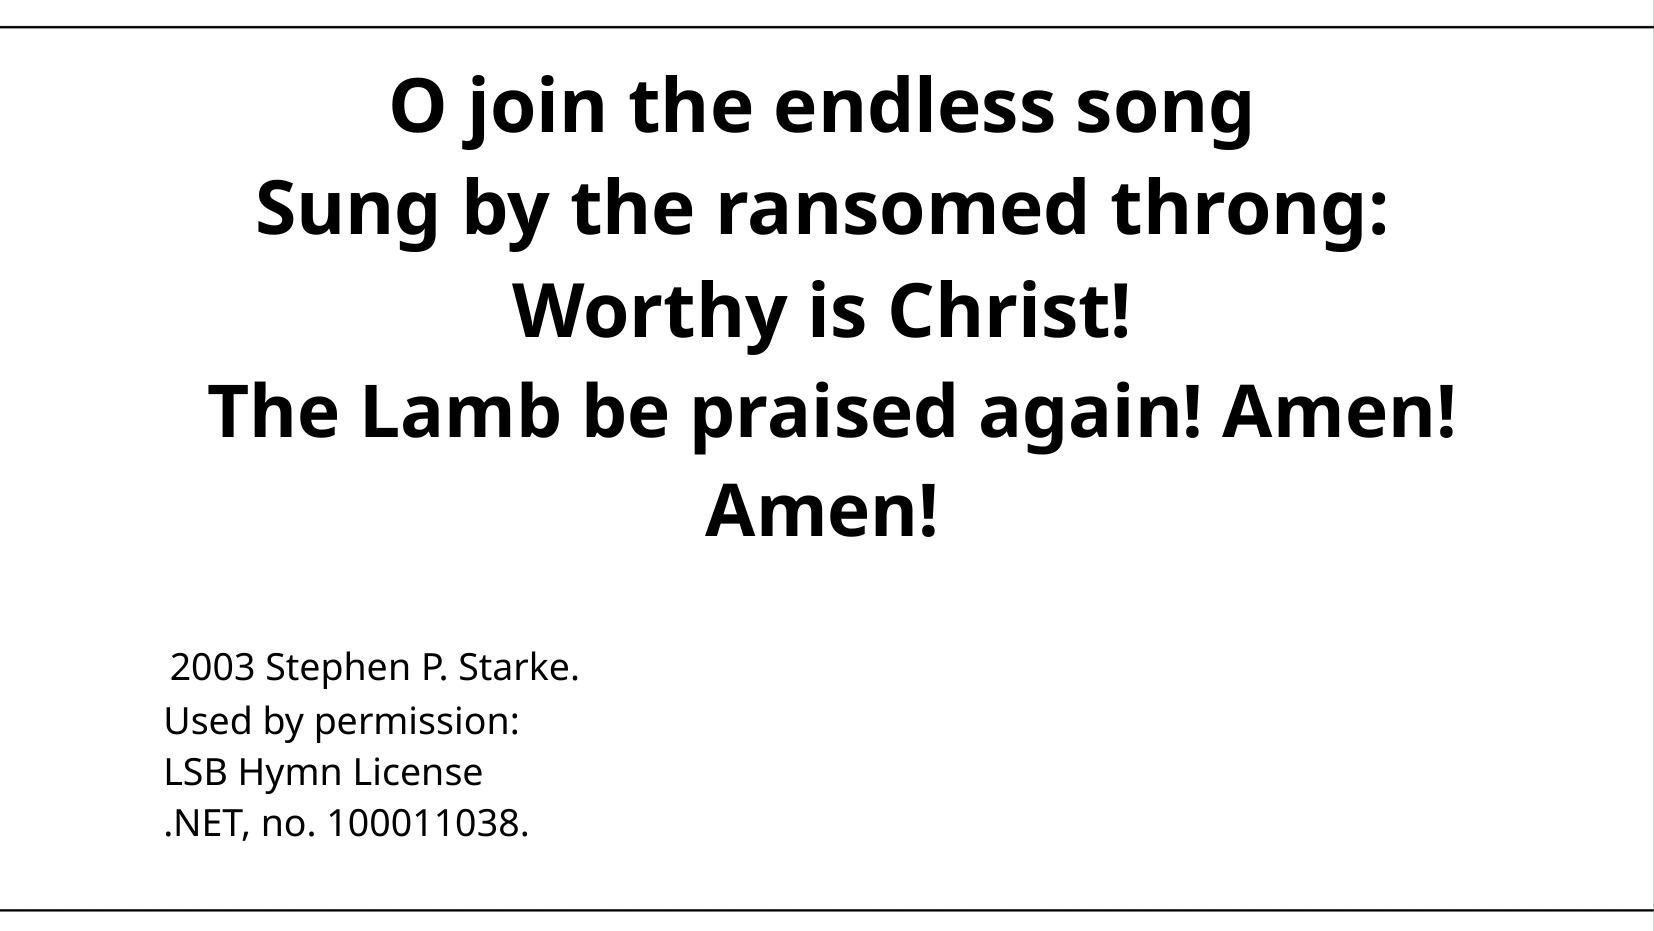

O join the endless song
Sung by the ransomed throng:
Worthy is Christ!
The Lamb be praised again! Amen! Amen!
 2003 Stephen P. Starke.
 Used by permission:
 LSB Hymn License
 .NET, no. 100011038.